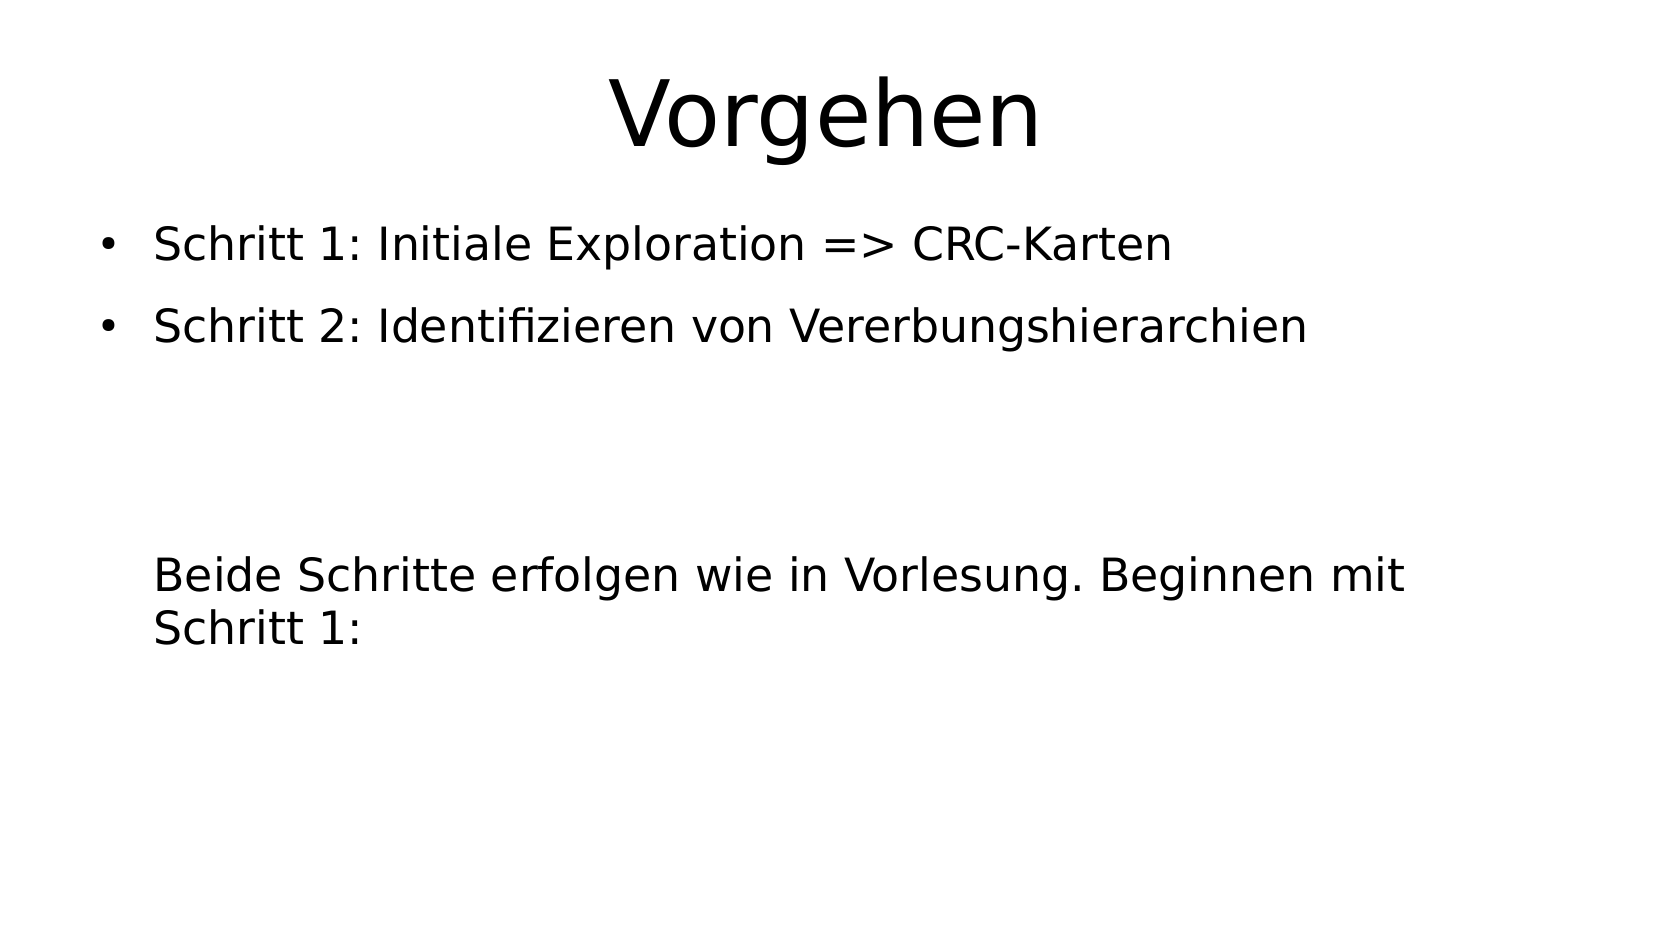

# Vorgehen
Schritt 1: Initiale Exploration => CRC-Karten
Schritt 2: Identifizieren von Vererbungshierarchien
Beide Schritte erfolgen wie in Vorlesung. Beginnen mit Schritt 1: